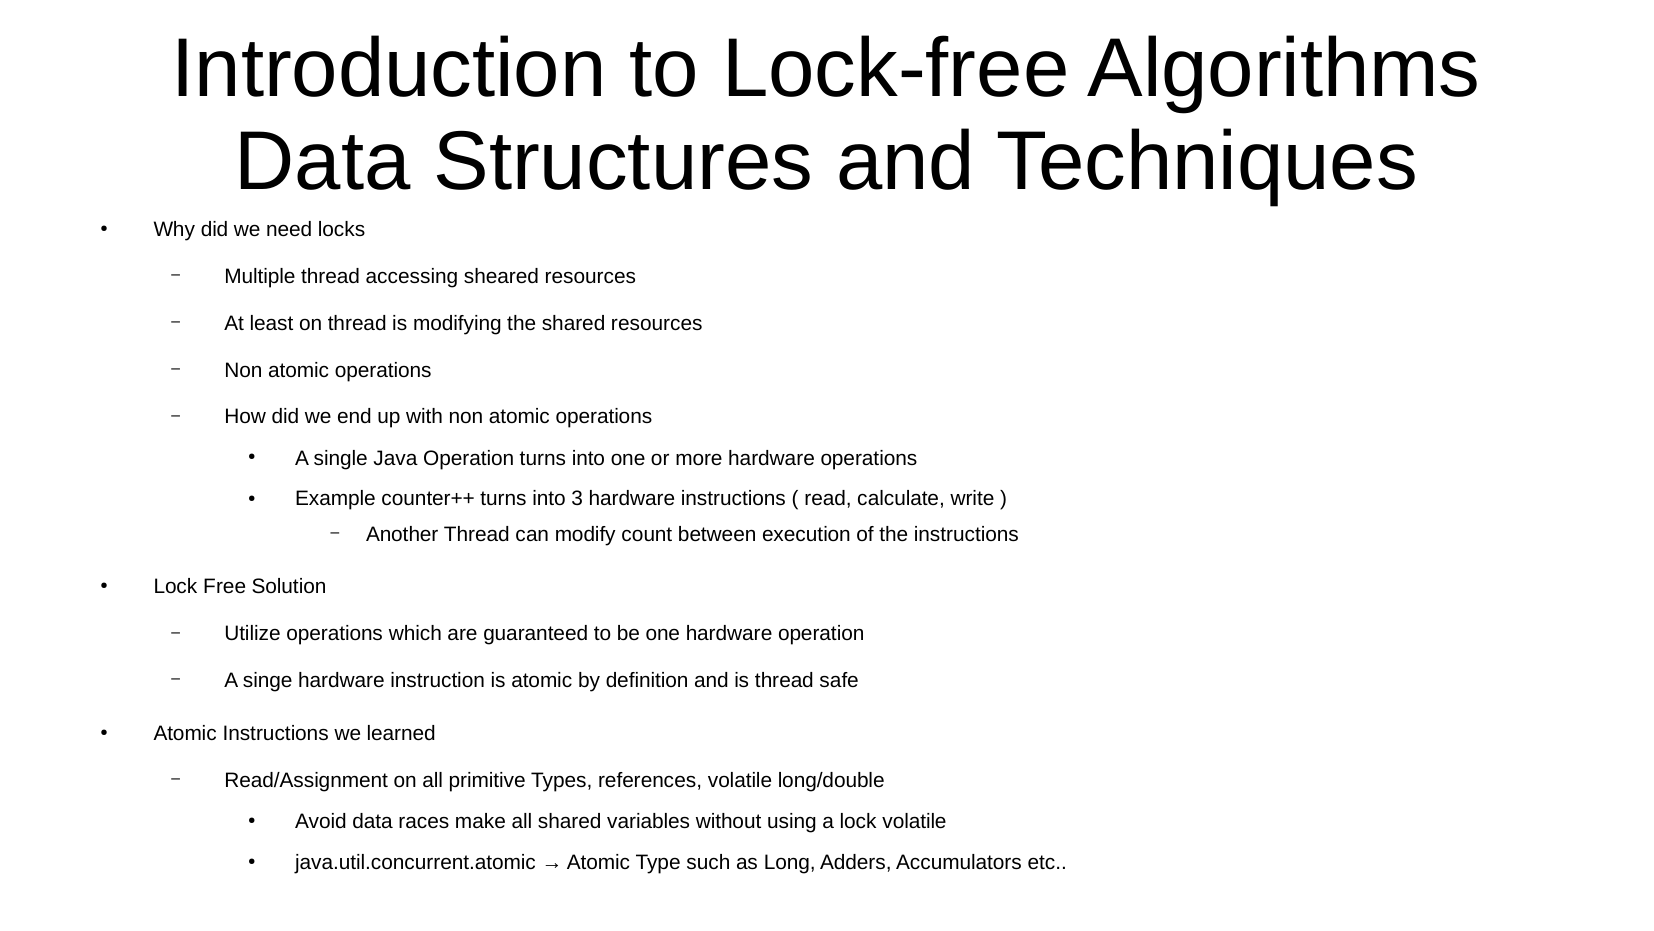

# Introduction to Lock-free Algorithms Data Structures and Techniques
Why did we need locks
Multiple thread accessing sheared resources
At least on thread is modifying the shared resources
Non atomic operations
How did we end up with non atomic operations
A single Java Operation turns into one or more hardware operations
Example counter++ turns into 3 hardware instructions ( read, calculate, write )
Another Thread can modify count between execution of the instructions
Lock Free Solution
Utilize operations which are guaranteed to be one hardware operation
A singe hardware instruction is atomic by definition and is thread safe
Atomic Instructions we learned
Read/Assignment on all primitive Types, references, volatile long/double
Avoid data races make all shared variables without using a lock volatile
java.util.concurrent.atomic → Atomic Type such as Long, Adders, Accumulators etc..